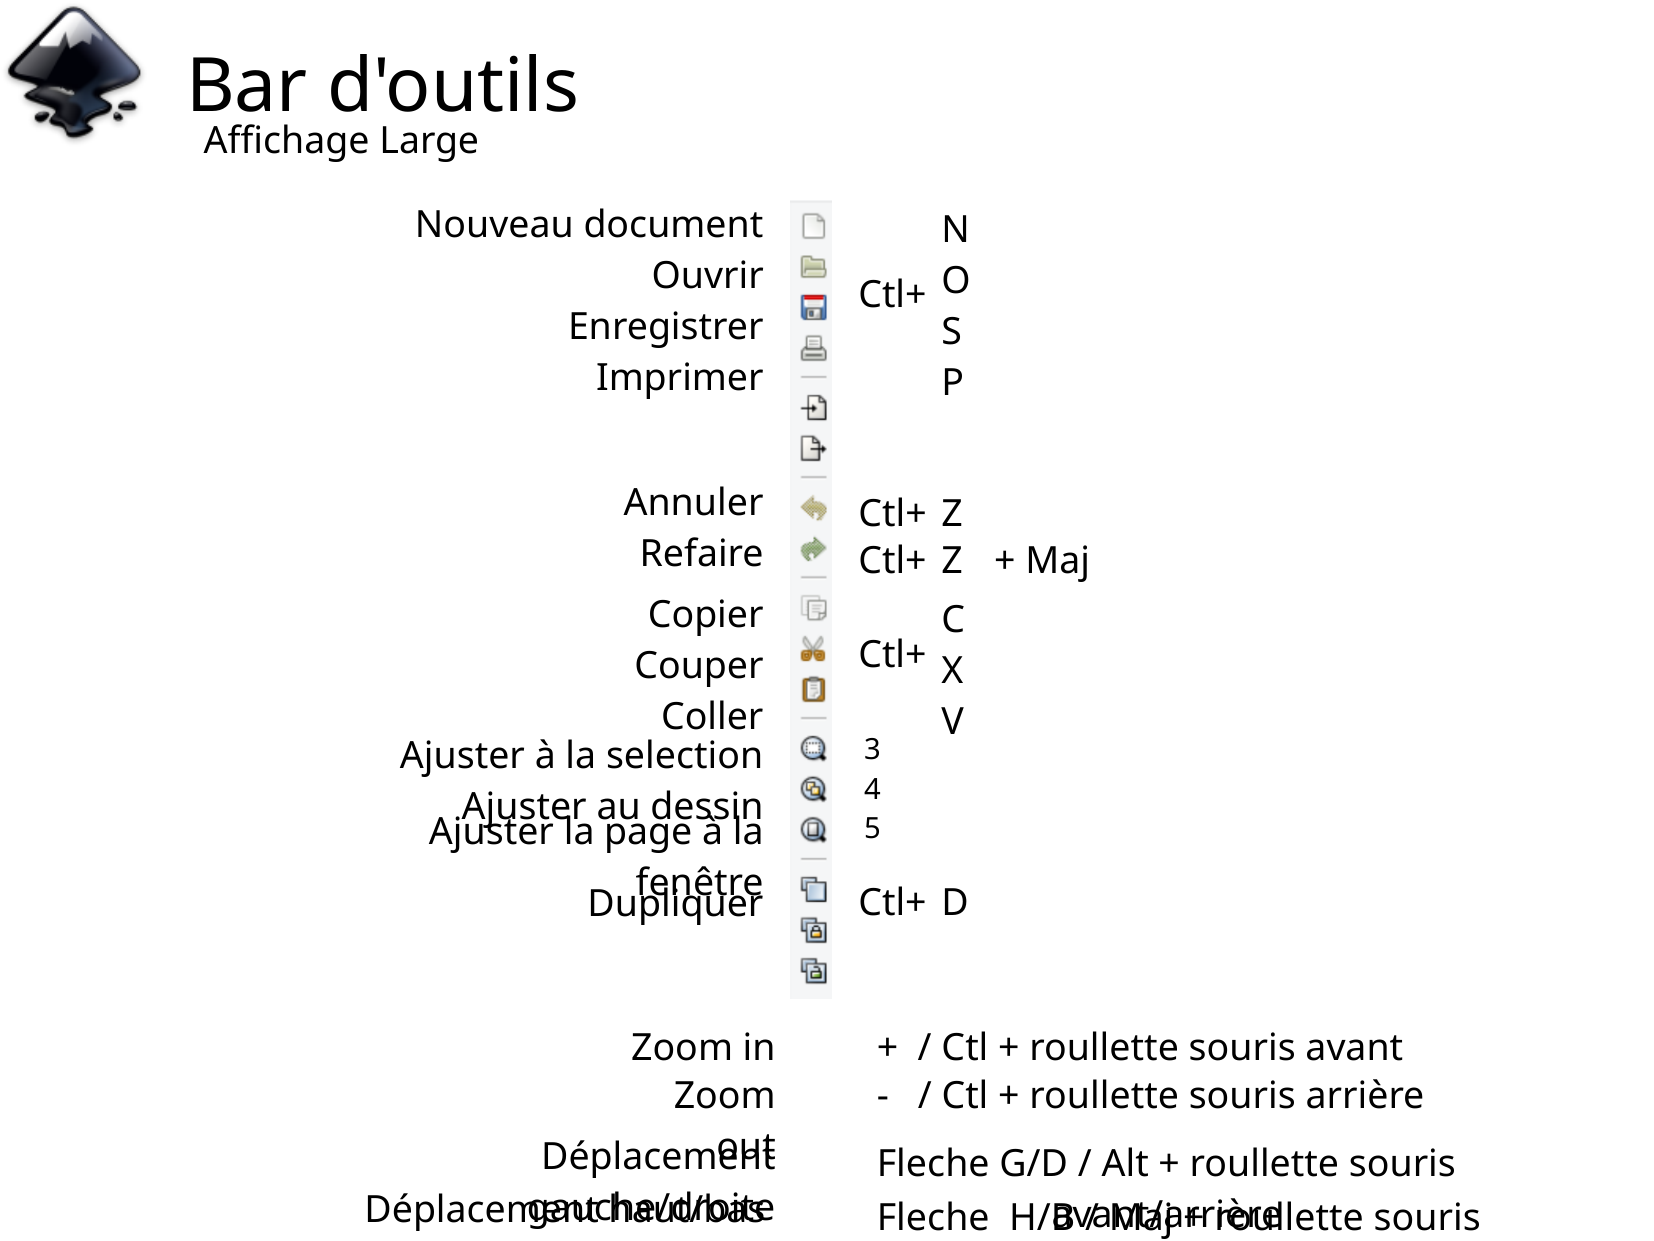

Bar d'outils
Affichage Large
Nouveau document
Ouvrir
Enregistrer
Imprimer
N
O
S
P
Ctl+
Annuler
Refaire
Ctl+
Z
Ctl+
+ Maj
Z
Copier
Couper
Coller
C
X
V
Ctl+
Ajuster à la selection
Ajuster au dessin
345
Ajuster la page à la fenêtre
Ctl+
D
Dupliquer
Zoom in
+ / Ctl + roullette souris avant
Zoom out
- / Ctl + roullette souris arrière
Déplacement gauche/droite
Fleche G/D / Alt + roullette souris avant/arrière
Déplacement haut/bas
Fleche H/B / Maj + roullette souris avant/arrière